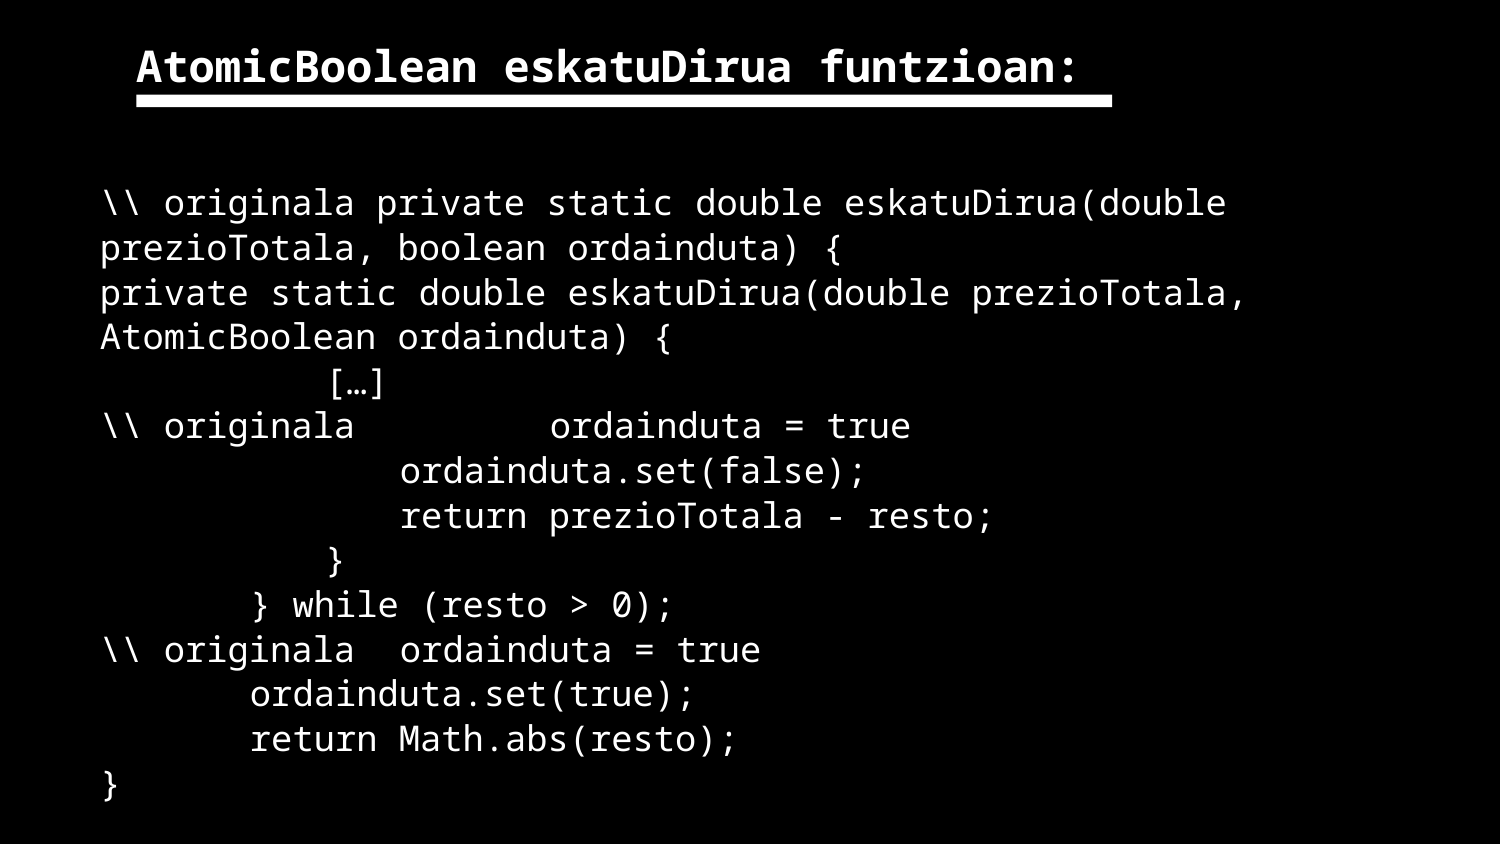

AtomicBoolean eskatuDirua funtzioan:
# \\ originala private static double eskatuDirua(double prezioTotala, boolean ordainduta) {
private static double eskatuDirua(double prezioTotala, AtomicBoolean ordainduta) {
			[…]
\\ originala			ordainduta = true
				ordainduta.set(false);
				return prezioTotala - resto;
			}
		} while (resto > 0);
\\ originala	ordainduta = true
		ordainduta.set(true);
		return Math.abs(resto);
}